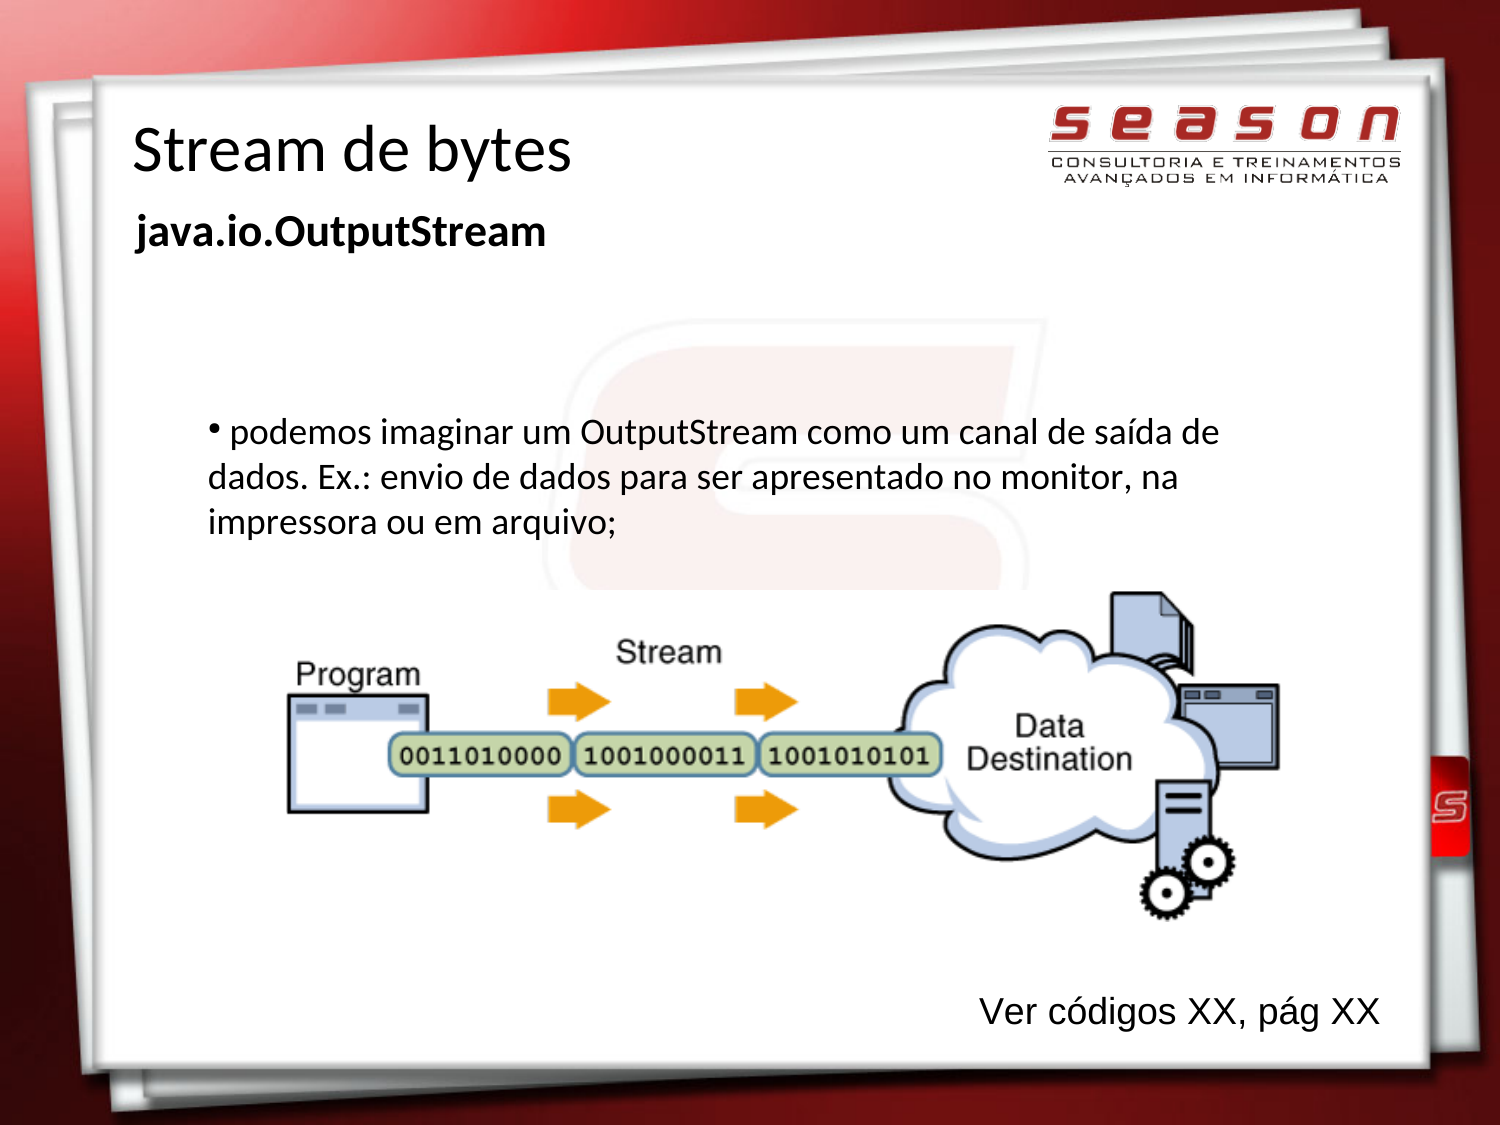

# Stream de bytes
java.io.OutputStream
 podemos imaginar um OutputStream como um canal de saída de dados. Ex.: envio de dados para ser apresentado no monitor, na impressora ou em arquivo;
Ver códigos XX, pág XX